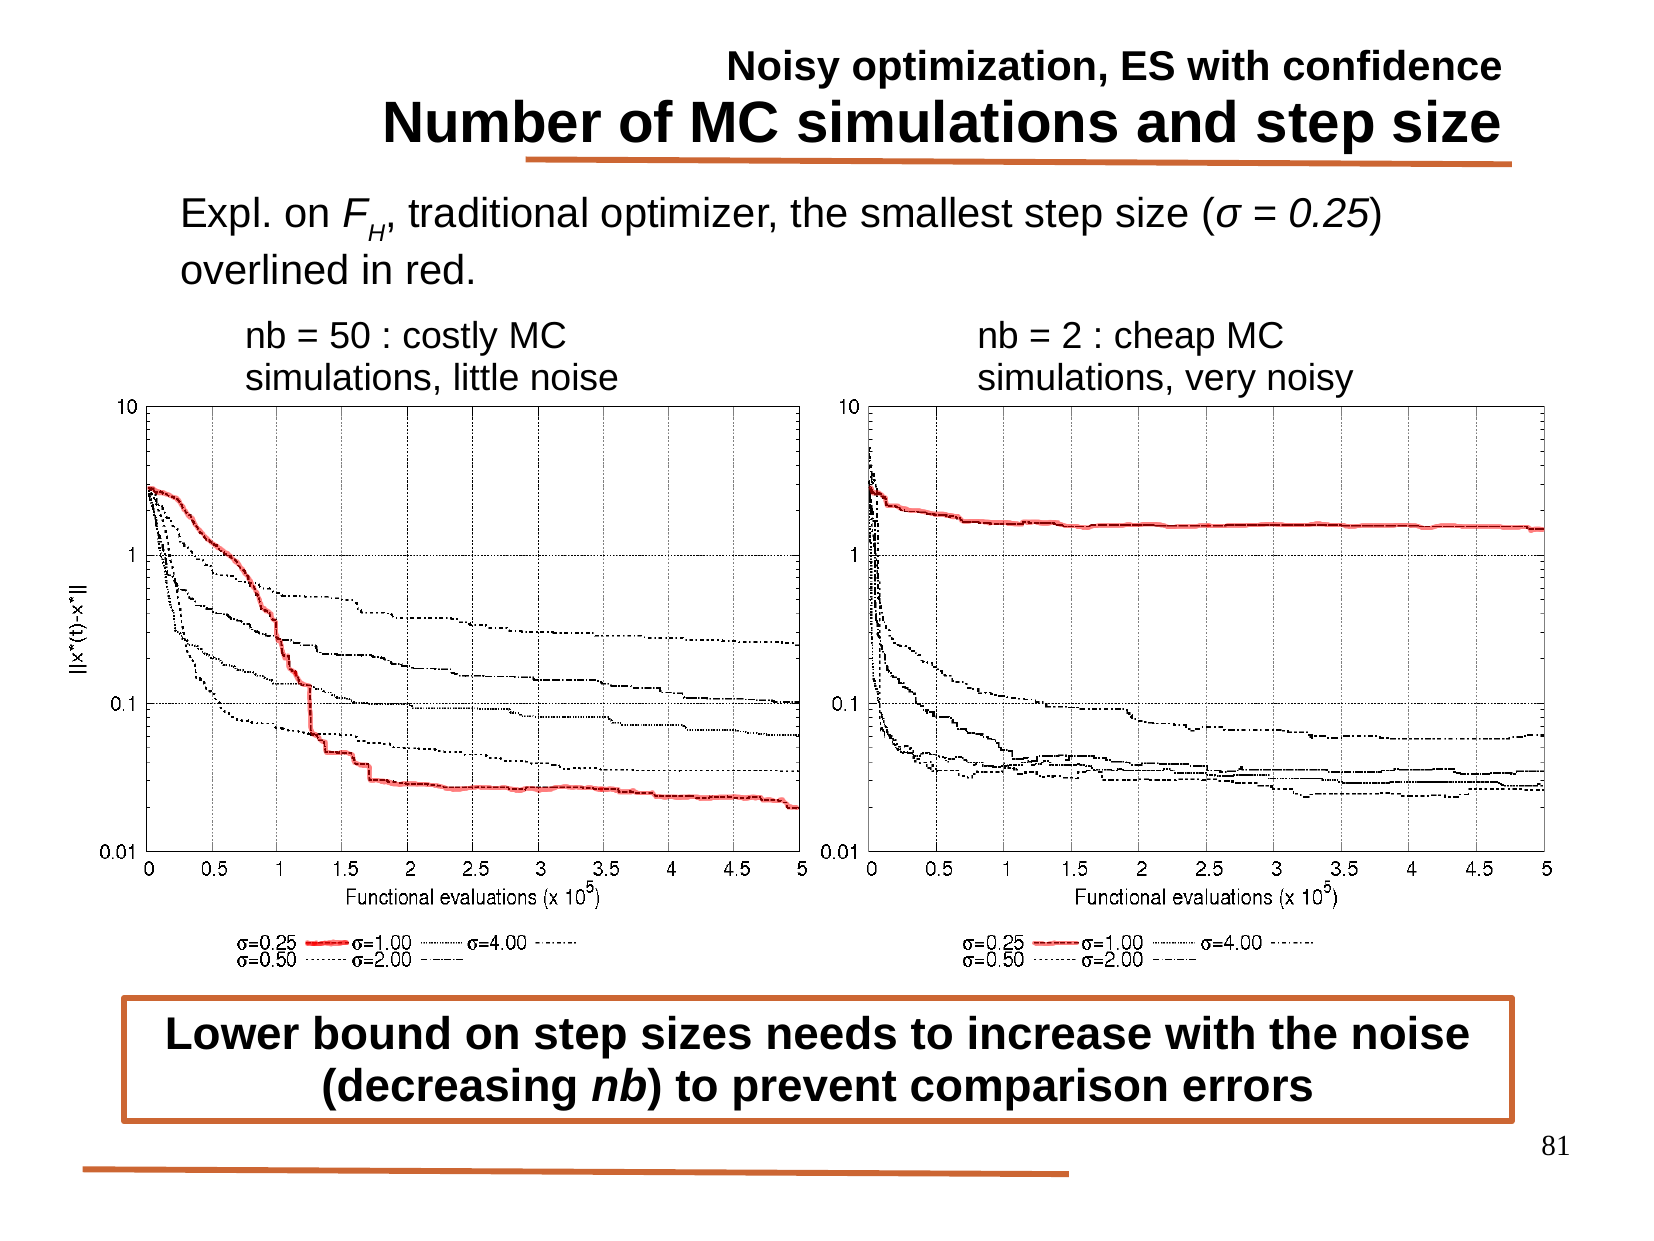

Noisy optimization, ES with confidence
Number of MC simulations and step size
Expl. on FH, traditional optimizer, the smallest step size (σ = 0.25) overlined in red.
nb = 50 : costly MC simulations, little noise
nb = 2 : cheap MC simulations, very noisy
Lower bound on step sizes needs to increase with the noise (decreasing nb) to prevent comparison errors
81